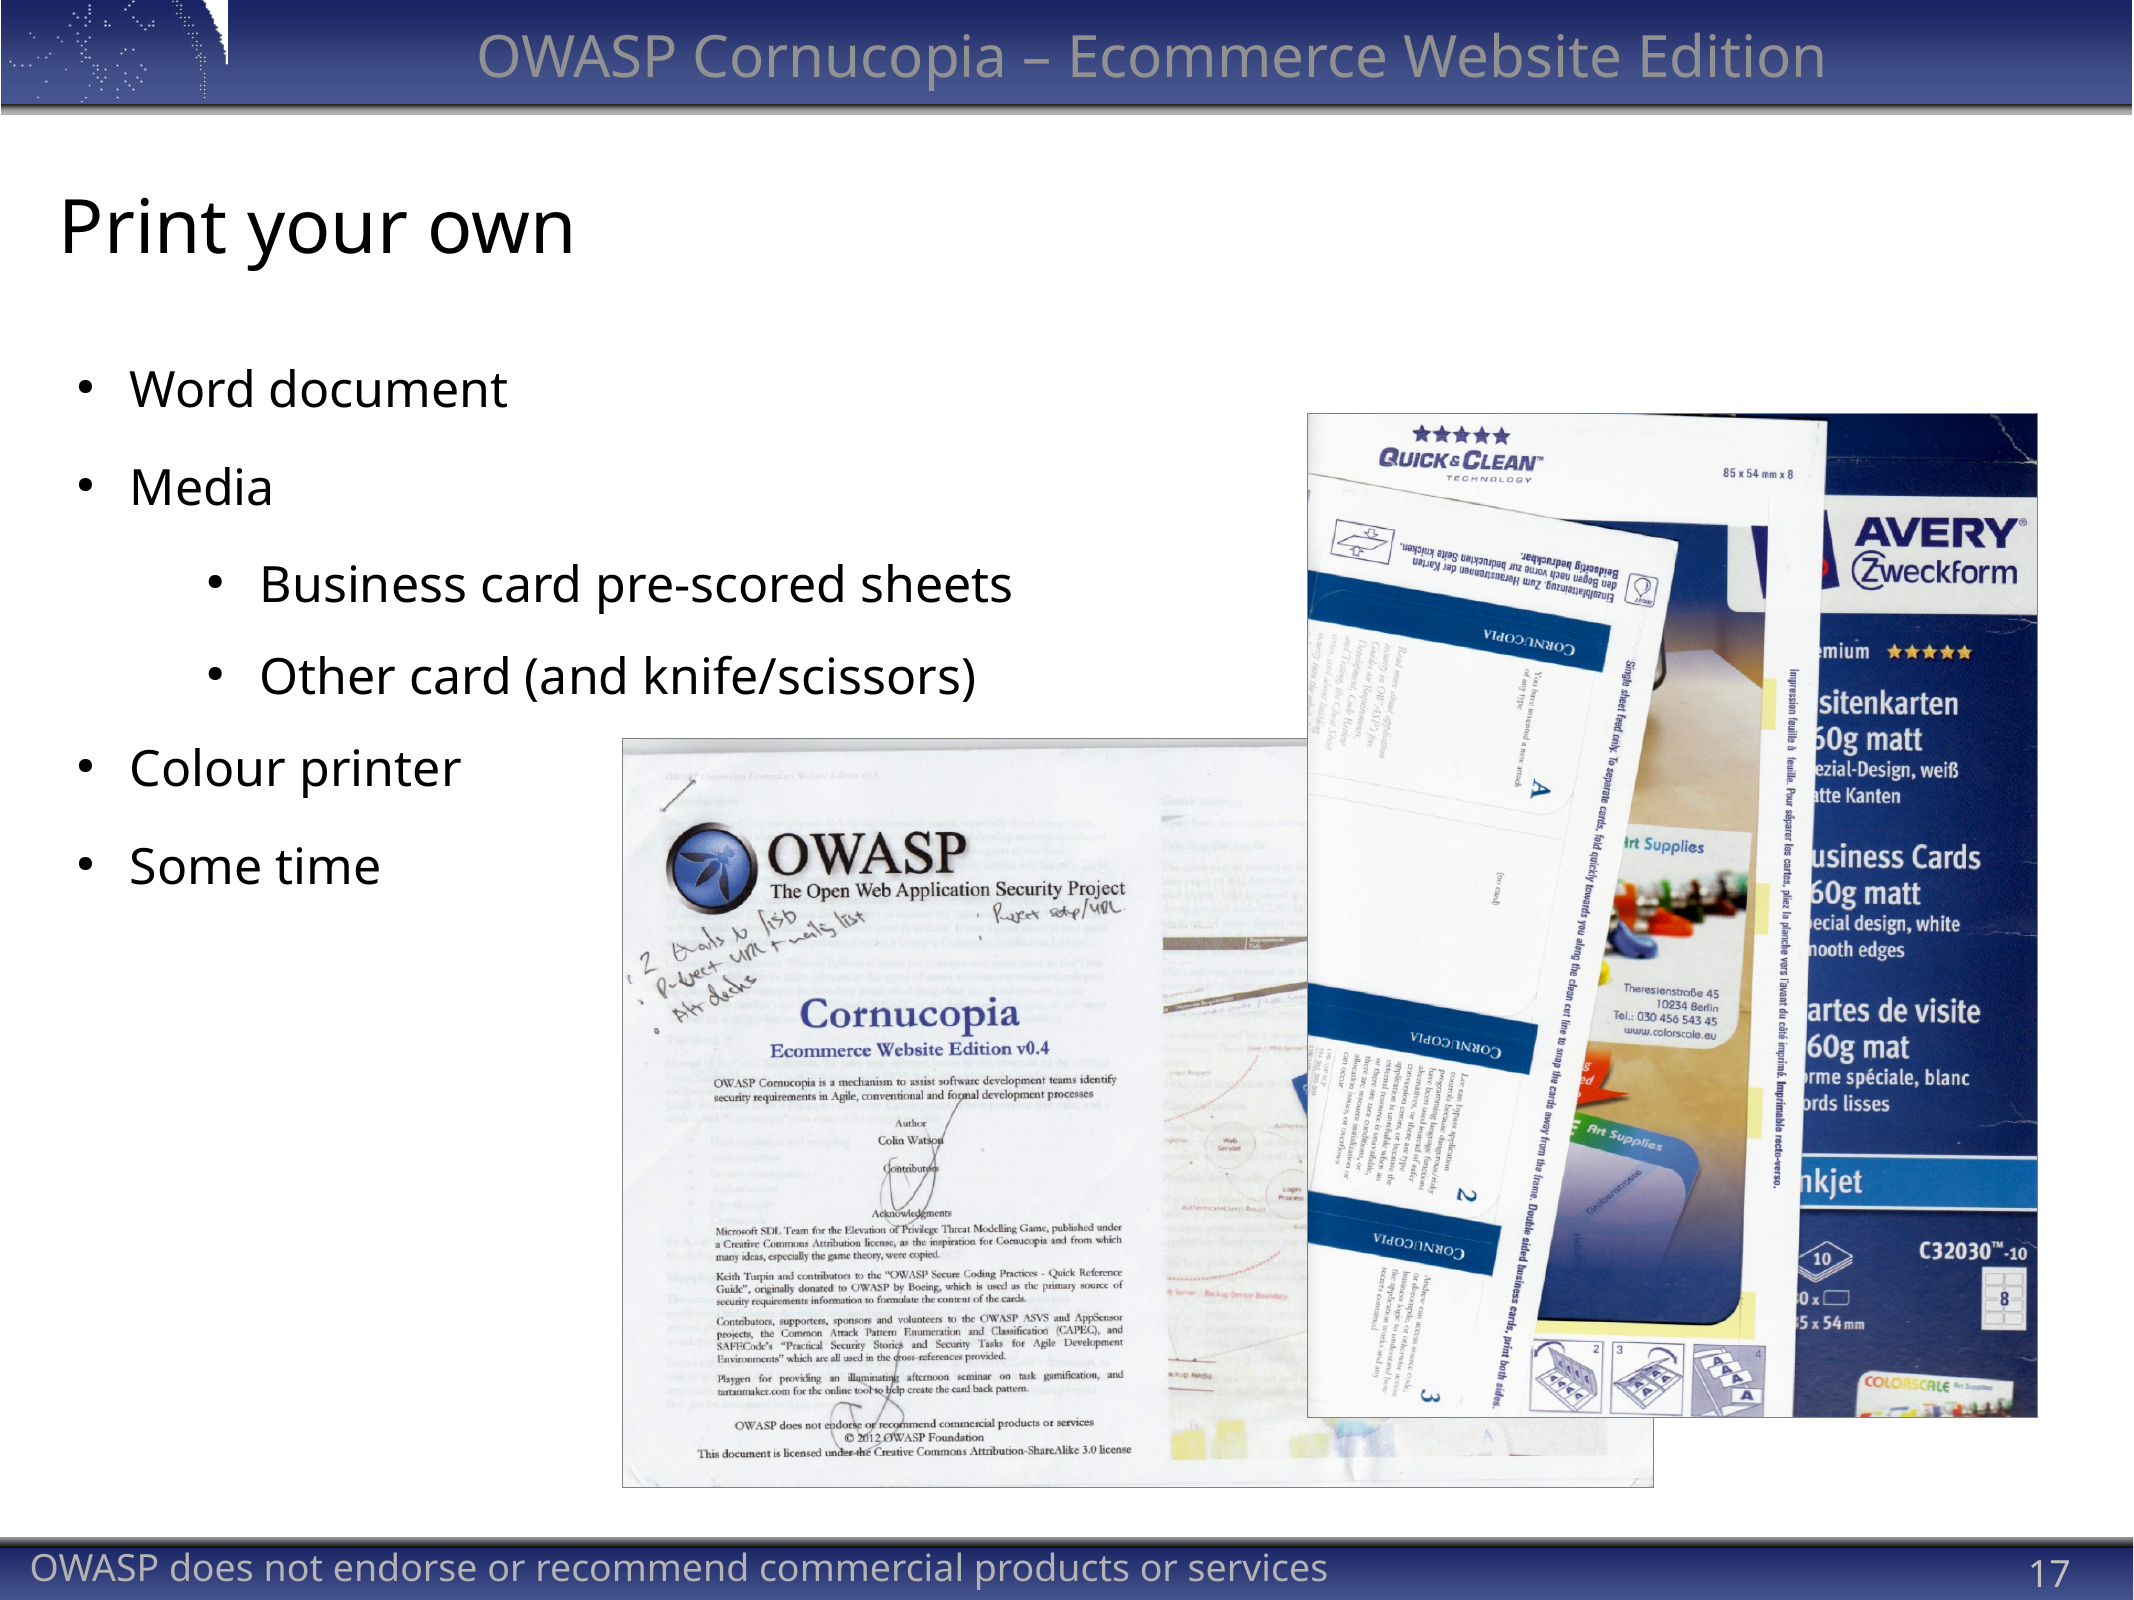

# Print your own
Word document
Media
Business card pre-scored sheets
Other card (and knife/scissors)
Colour printer
Some time
OWASP does not endorse or recommend commercial products or services